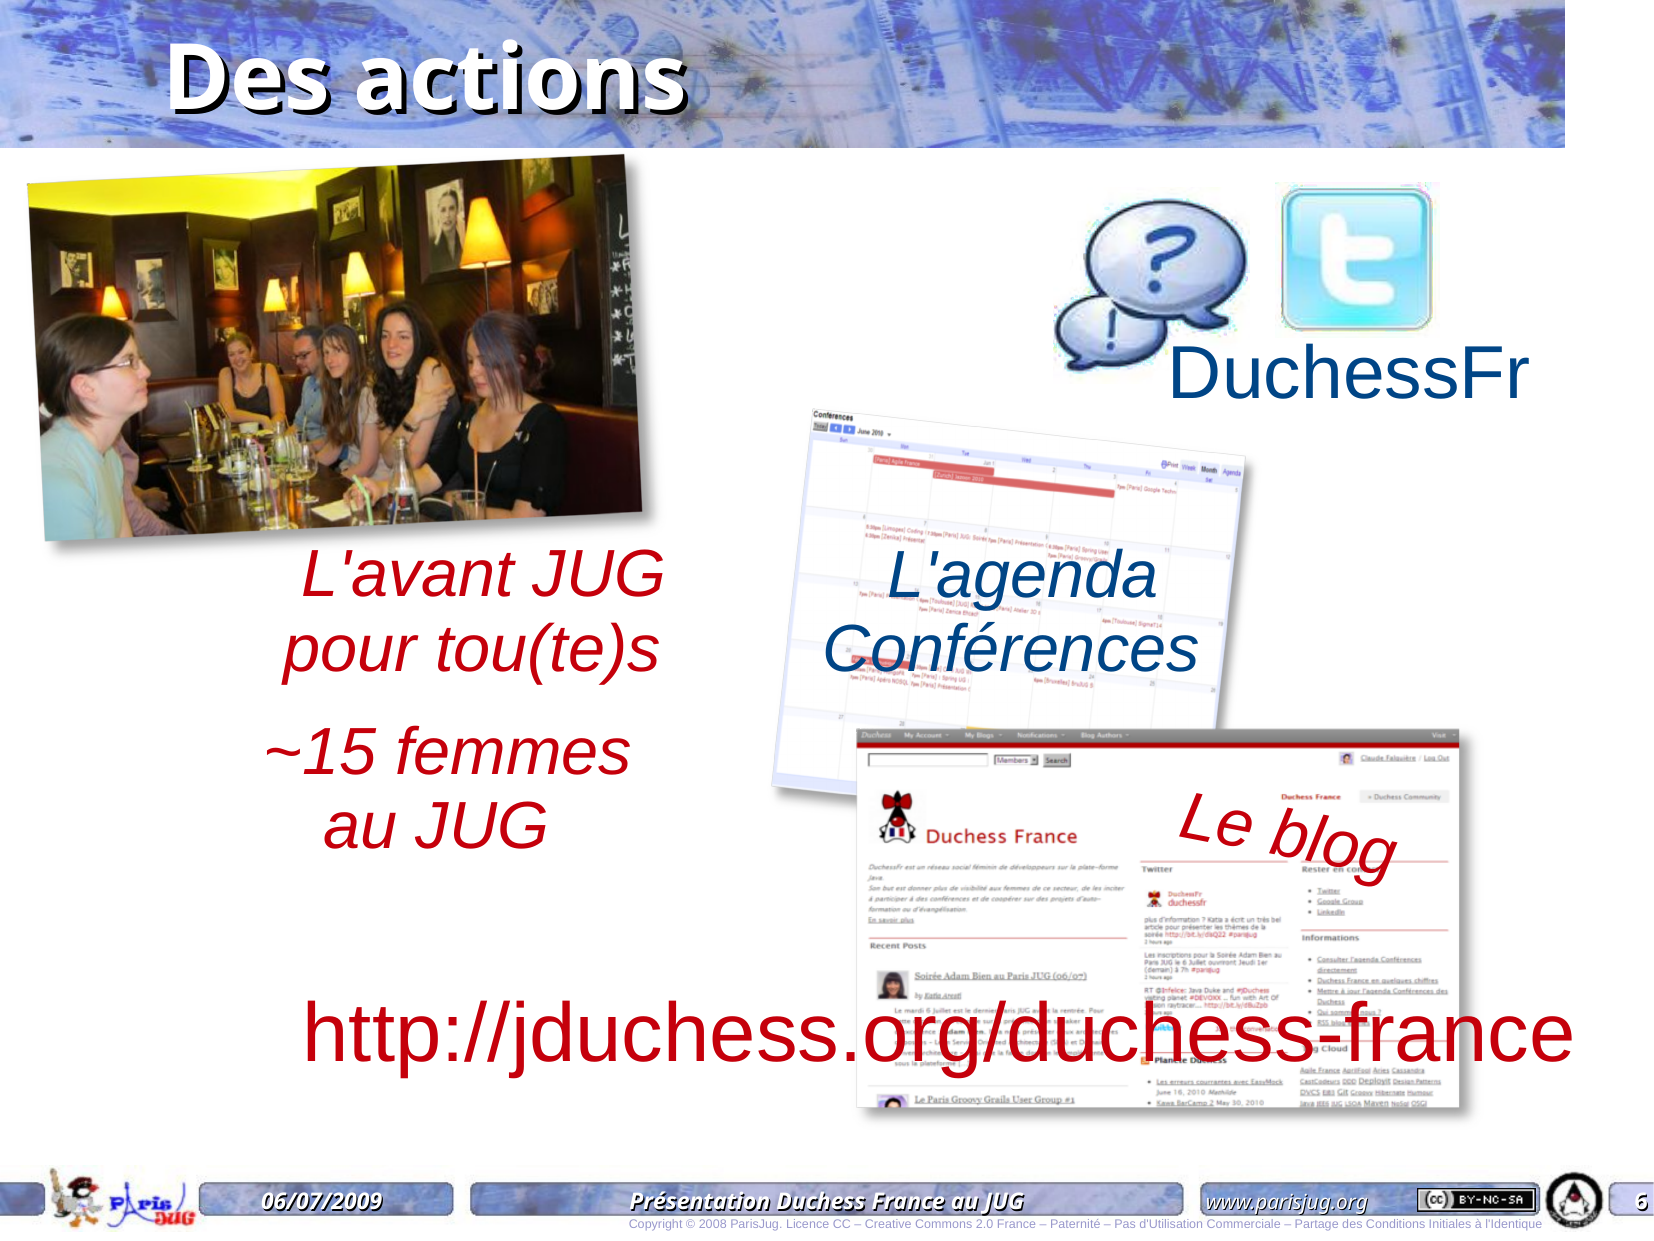

# Des actions
L'avant JUG pour tou(te)s
DuchessFr
L'agenda Conférences
~15 femmes au JUG
Le blog
http://jduchess.org/duchess-france
06/07/2009
Présentation Duchess France au JUG
6